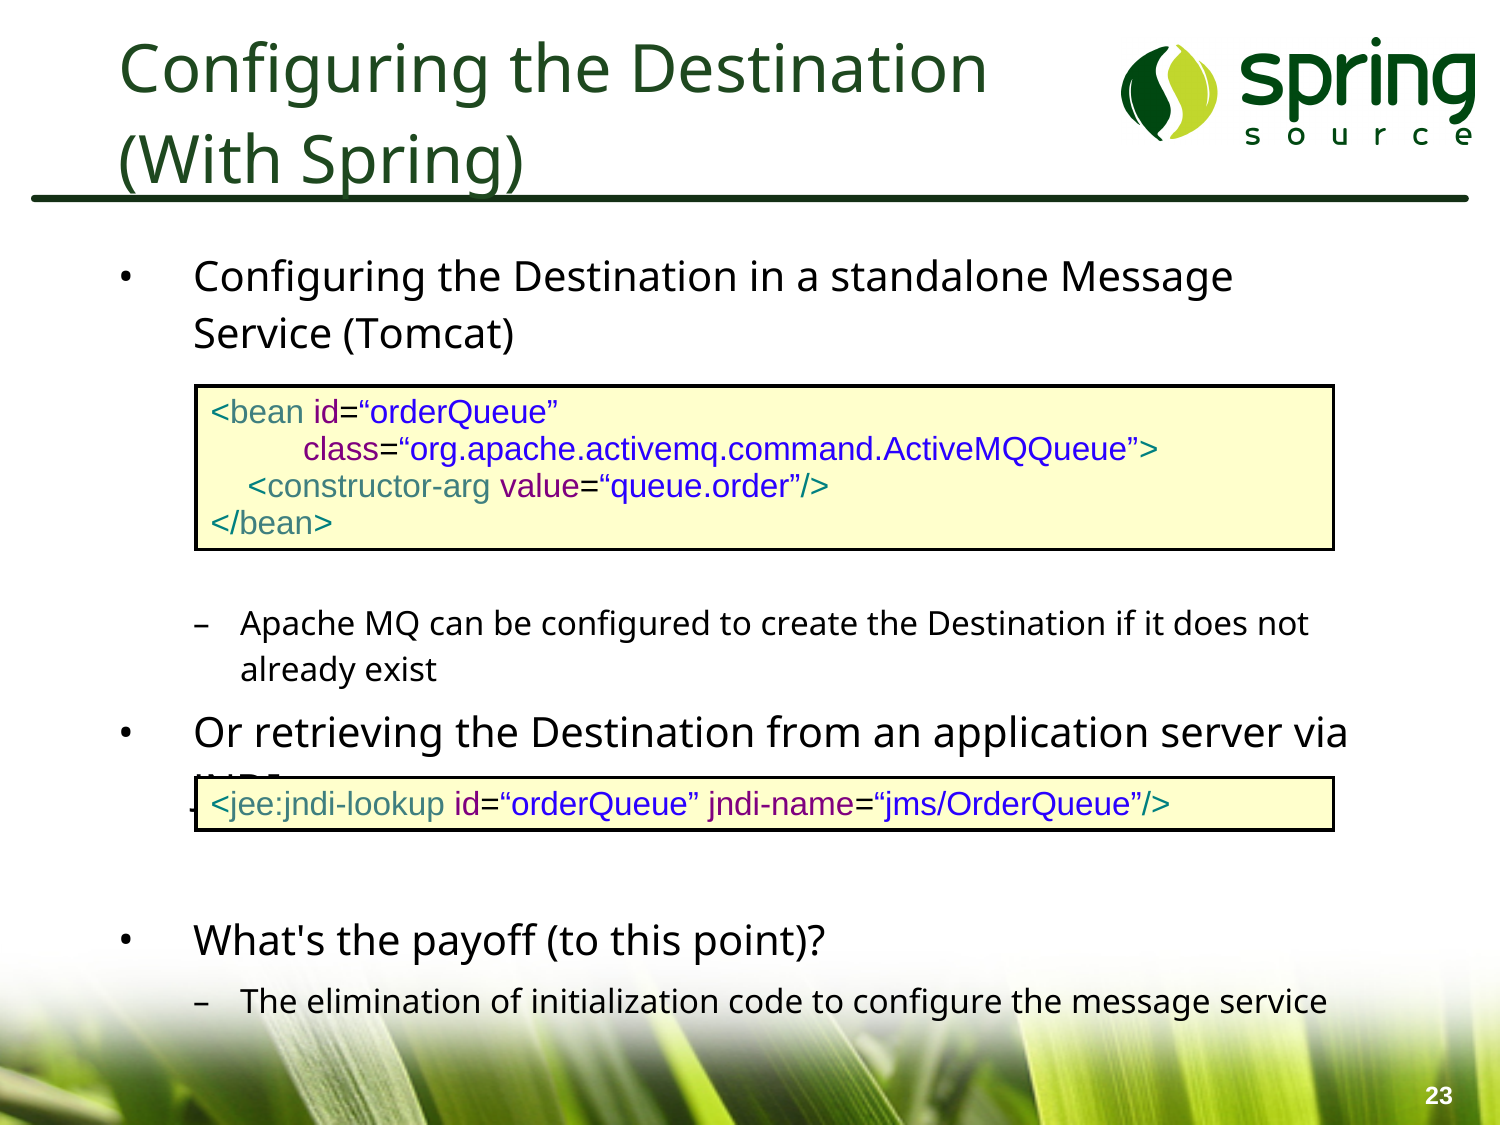

# Configuring the Destination (With Spring)
Configuring the Destination in a standalone Message Service (Tomcat)
Apache MQ can be configured to create the Destination if it does not already exist
Or retrieving the Destination from an application server via JNDI
What's the payoff (to this point)?
The elimination of initialization code to configure the message service
<bean id=“orderQueue”
 class=“org.apache.activemq.command.ActiveMQQueue”>
 <constructor-arg value=“queue.order”/>
</bean>
<jee:jndi-lookup id=“orderQueue” jndi-name=“jms/OrderQueue”/>